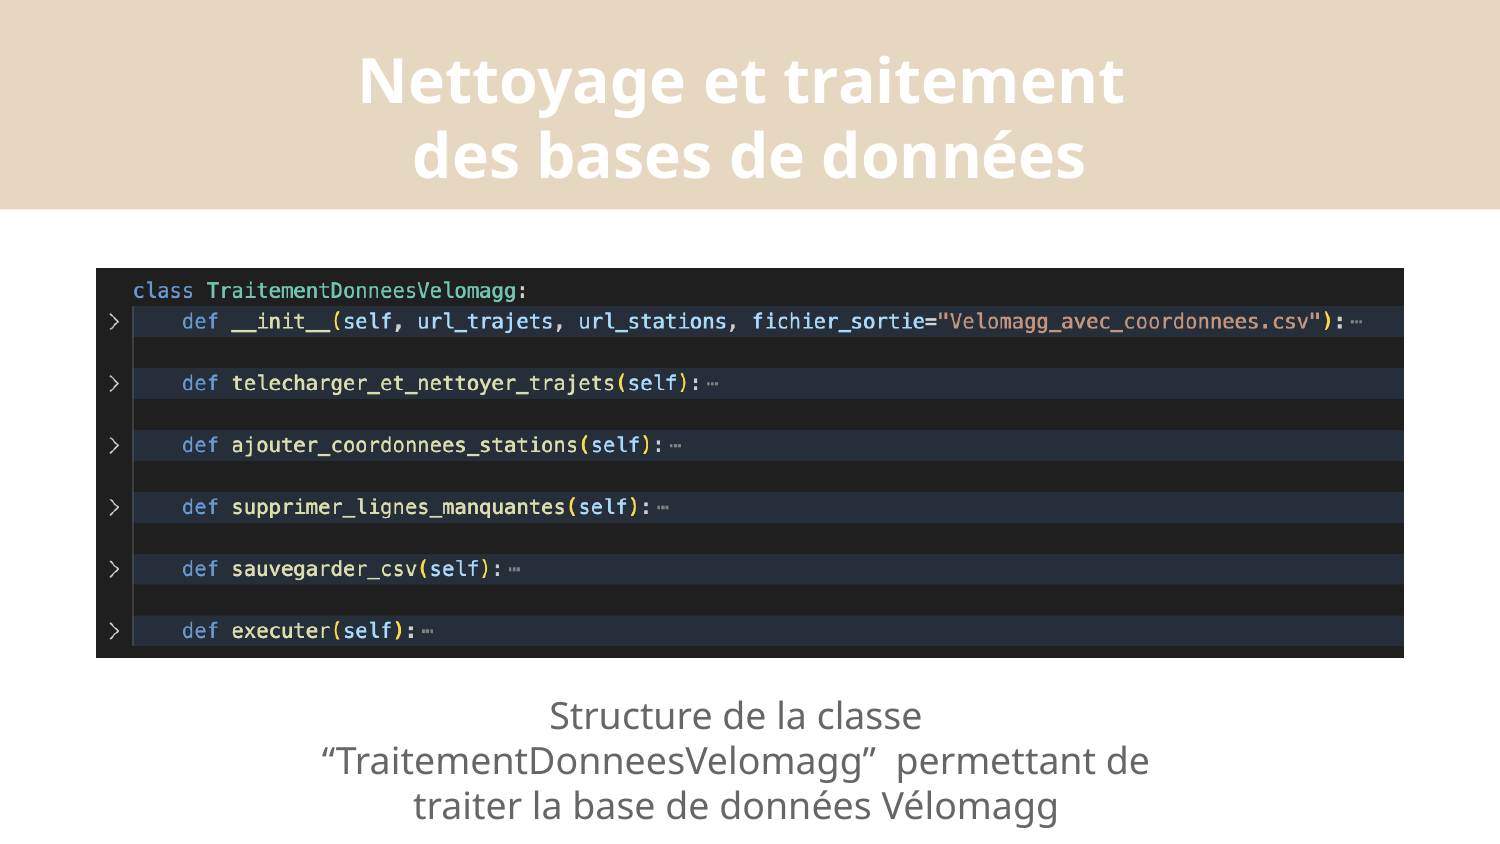

# Nettoyage et traitement des bases de données
Structure de la classe “TraitementDonneesVelomagg” permettant de traiter la base de données Vélomagg